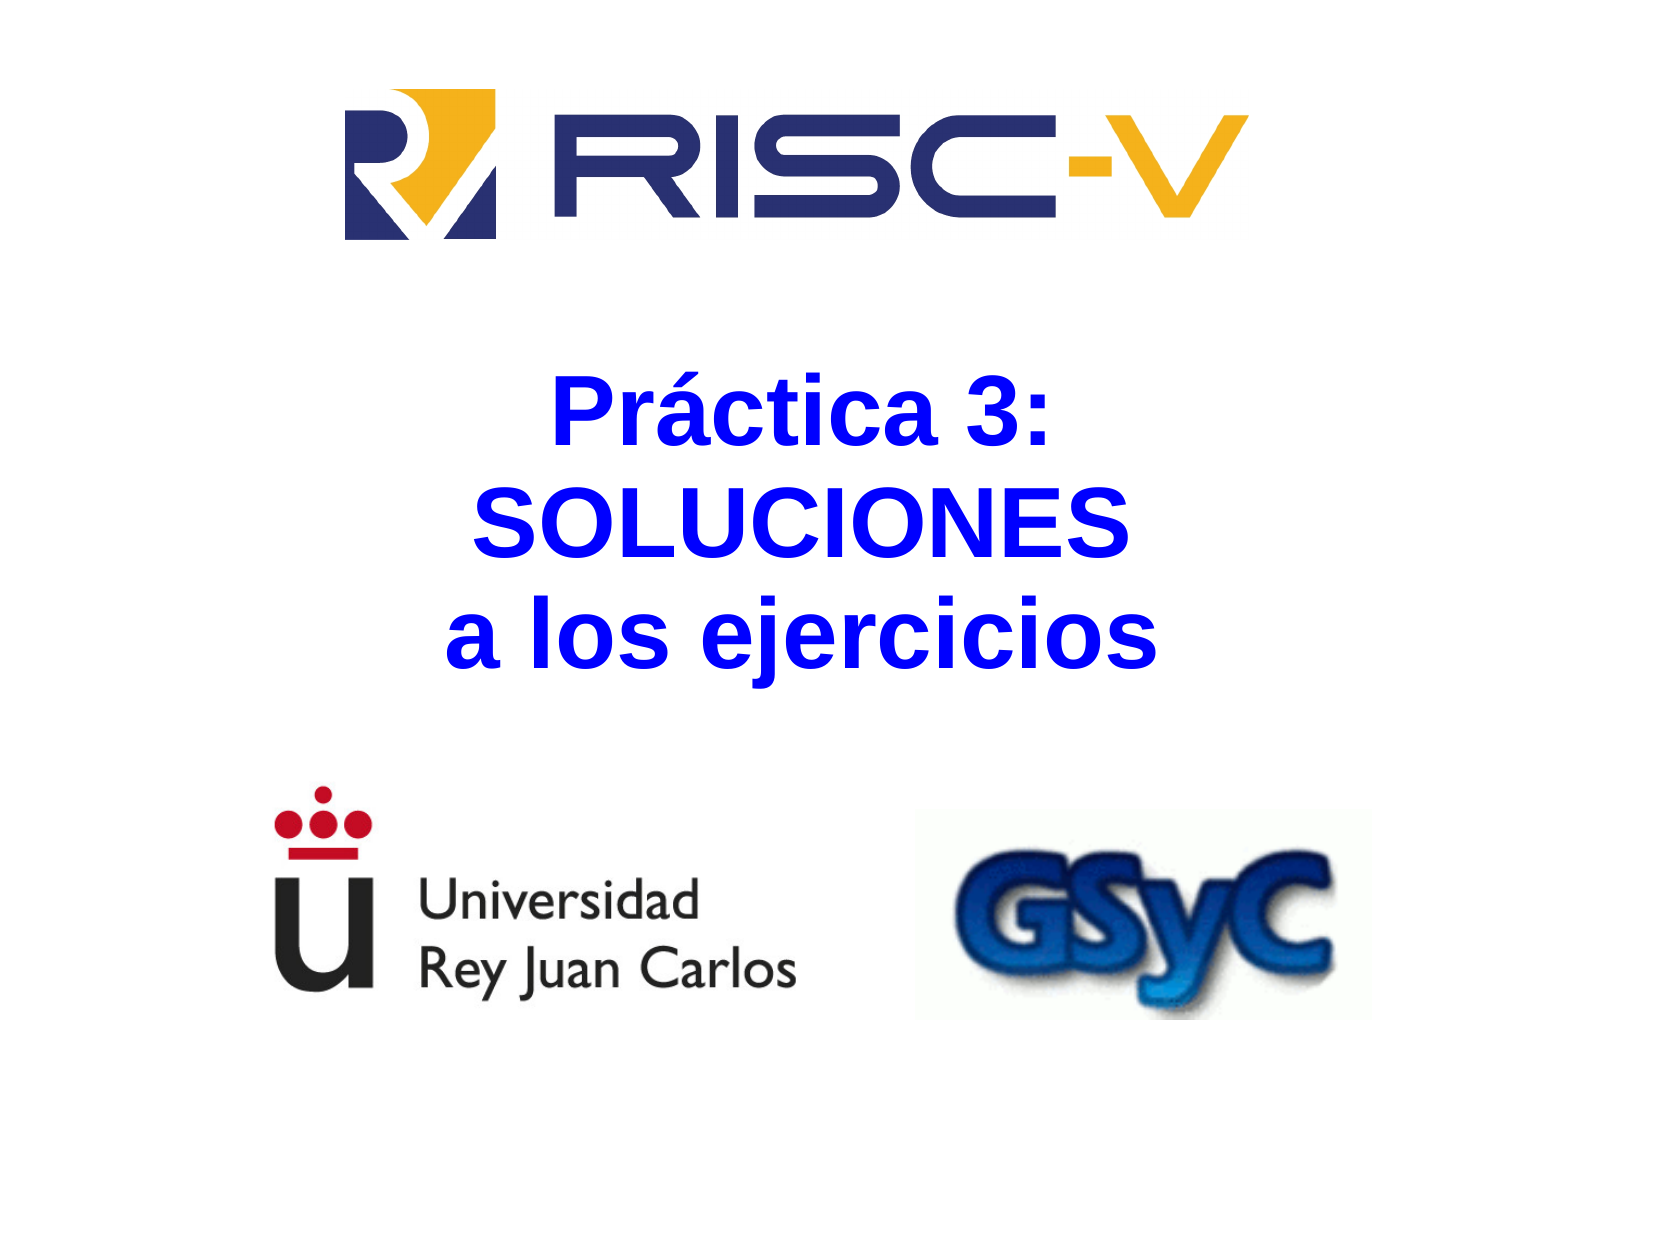

# Práctica 3: SOLUCIONES a los ejercicios